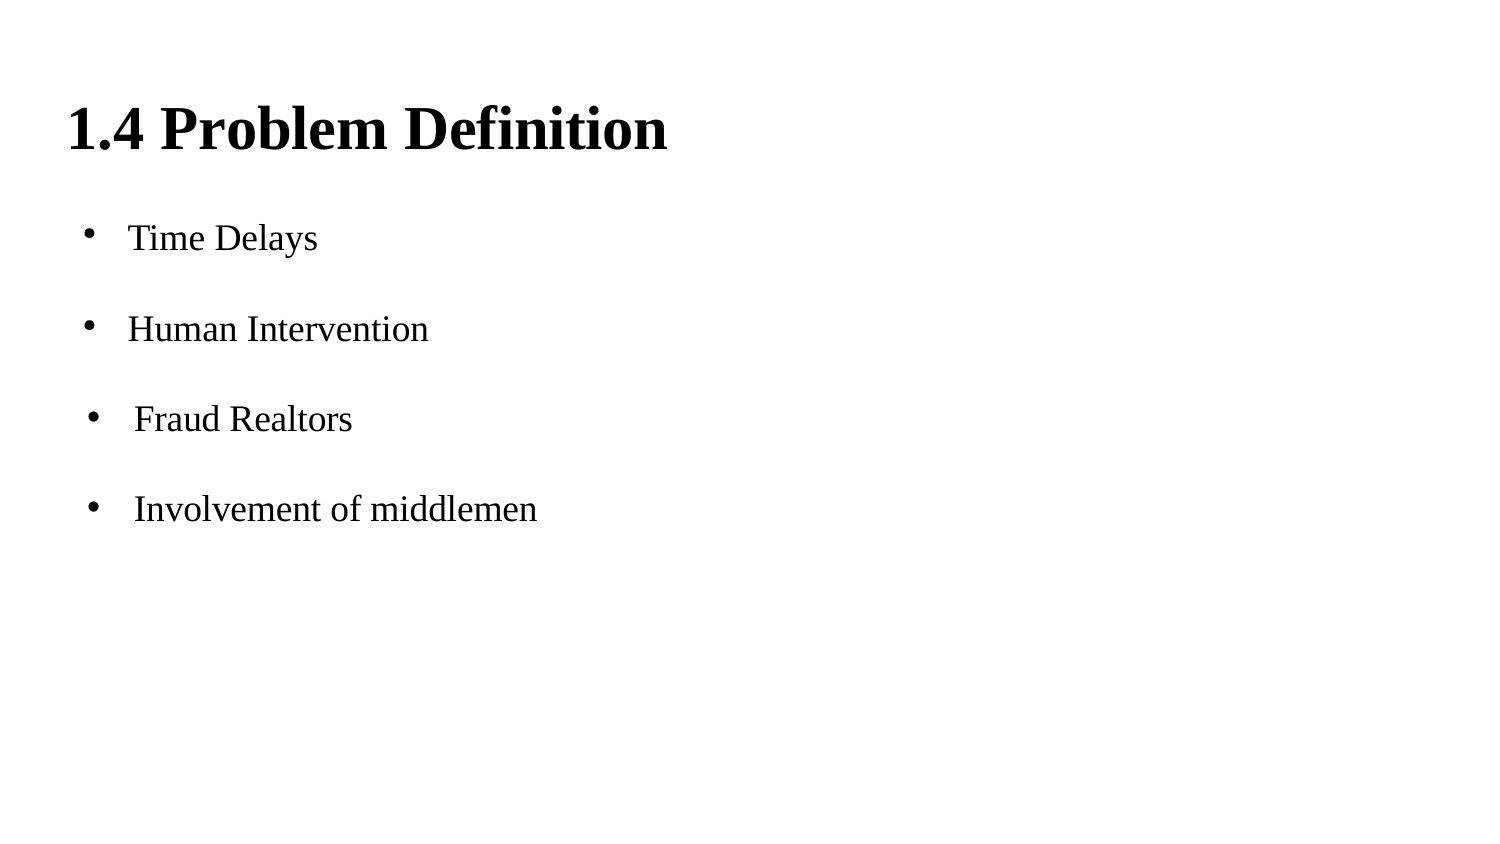

# 1.4 Problem Definition
 Time Delays
 Human Intervention
Fraud Realtors
Involvement of middlemen